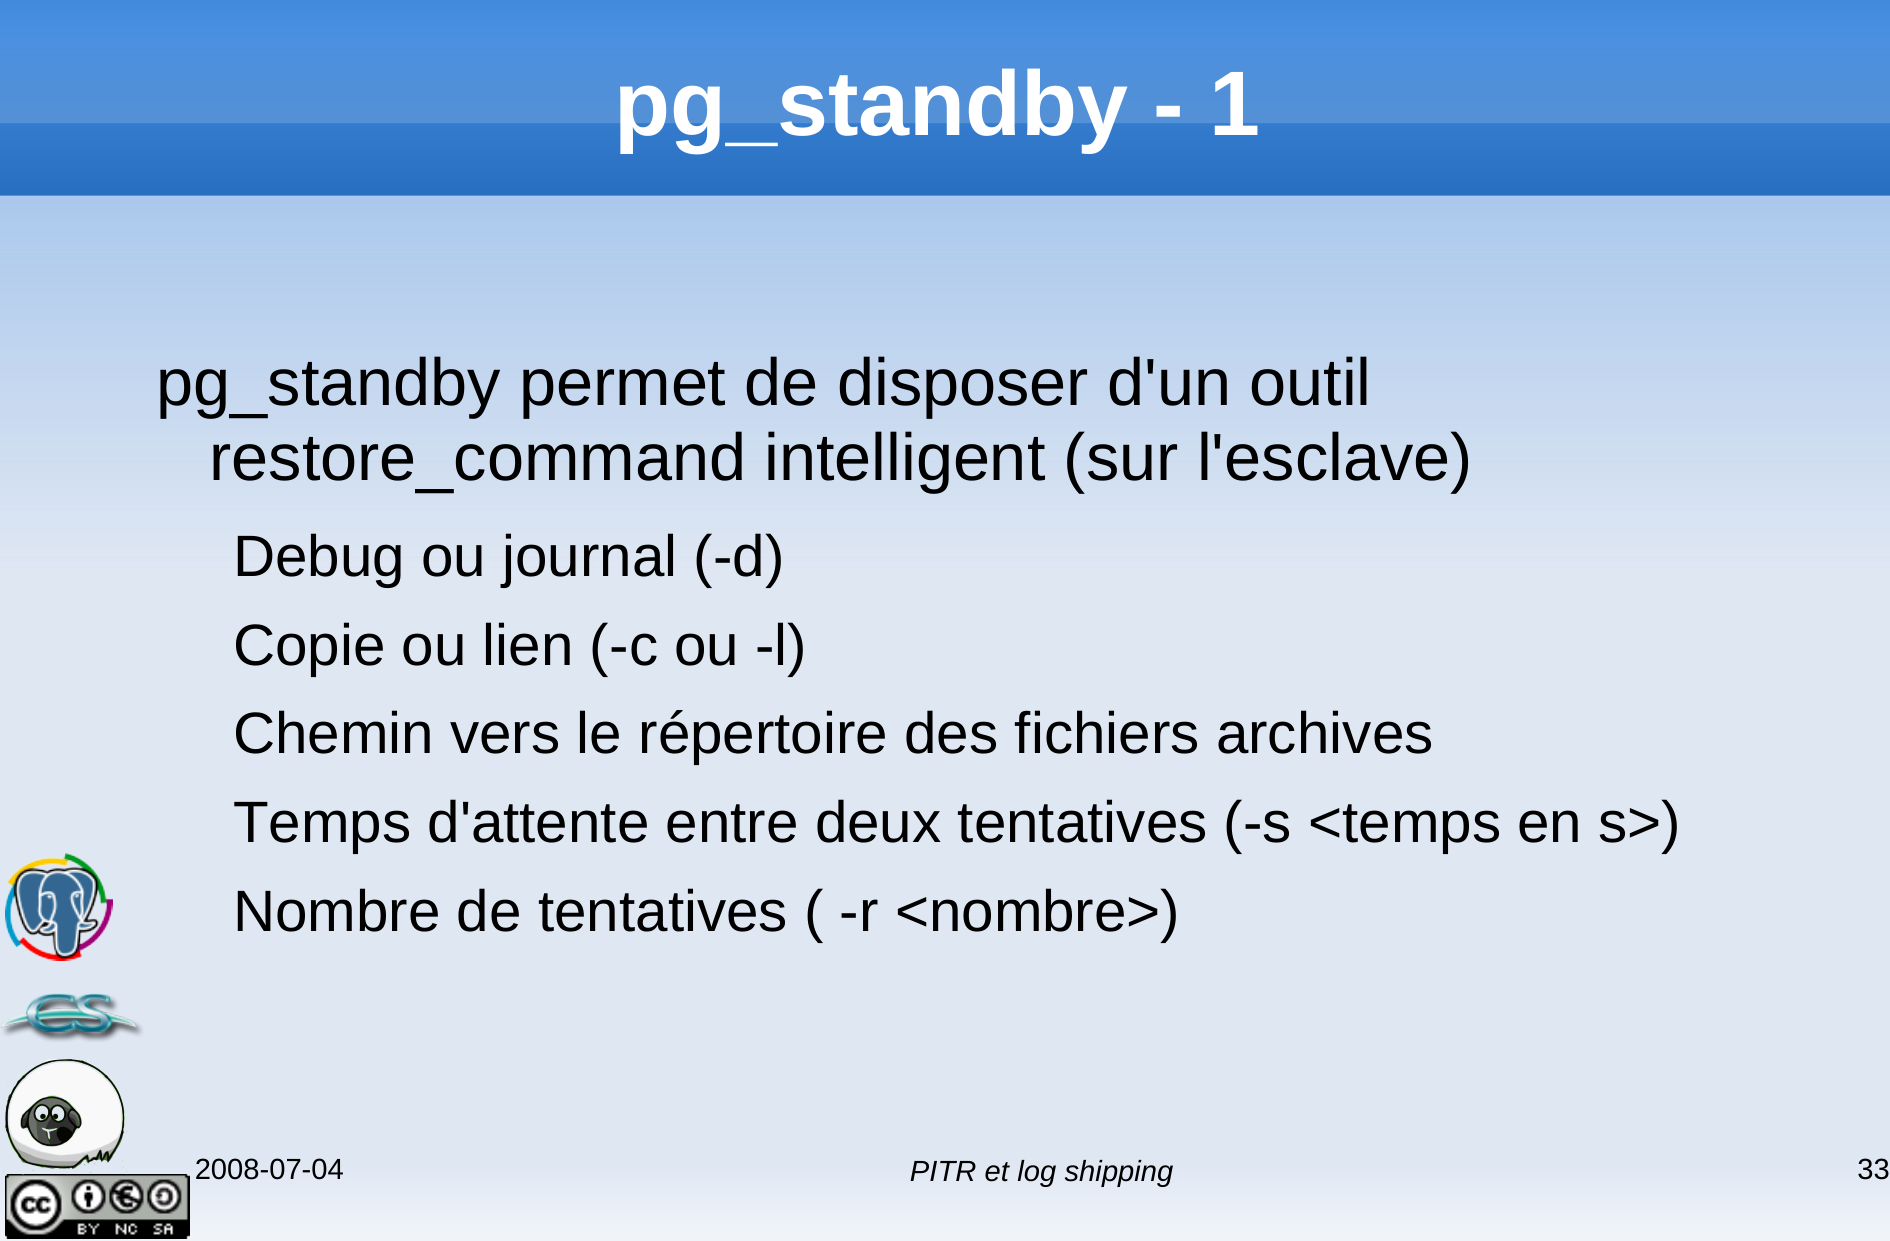

# pg_standby - 1
pg_standby permet de disposer d'un outil restore_command intelligent (sur l'esclave)
Debug ou journal (-d)
Copie ou lien (-c ou -l)
Chemin vers le répertoire des fichiers archives
Temps d'attente entre deux tentatives (-s <temps en s>)
Nombre de tentatives ( -r <nombre>)
2008-07-04
33
PITR et log shipping